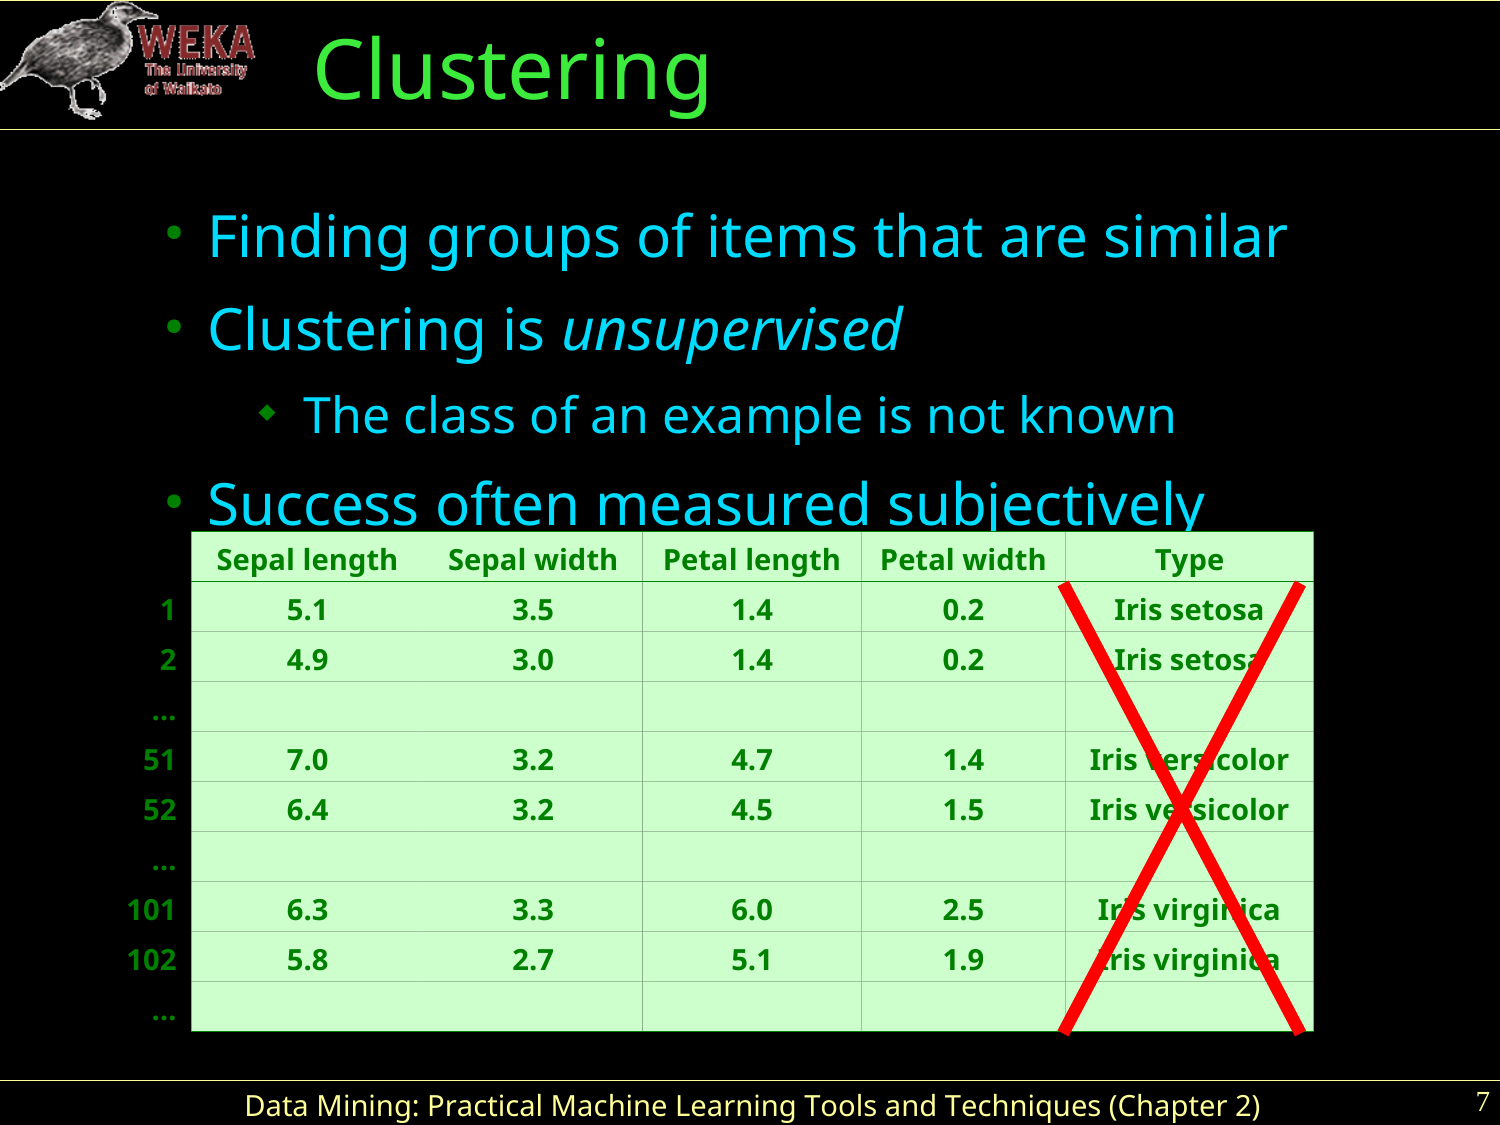

# Clustering
Finding groups of items that are similar
Clustering is unsupervised
The class of an example is not known
Success often measured subjectively
Sepal length
Sepal width
Petal length
Petal width
Type
1
5.1
3.5
1.4
0.2
Iris setosa
2
4.9
3.0
1.4
0.2
Iris setosa
…
51
7.0
3.2
4.7
1.4
Iris versicolor
52
6.4
3.2
4.5
1.5
Iris versicolor
…
101
6.3
3.3
6.0
2.5
Iris virginica
102
5.8
2.7
5.1
1.9
Iris virginica
…
Data Mining: Practical Machine Learning Tools and Techniques (Chapter 2)
7